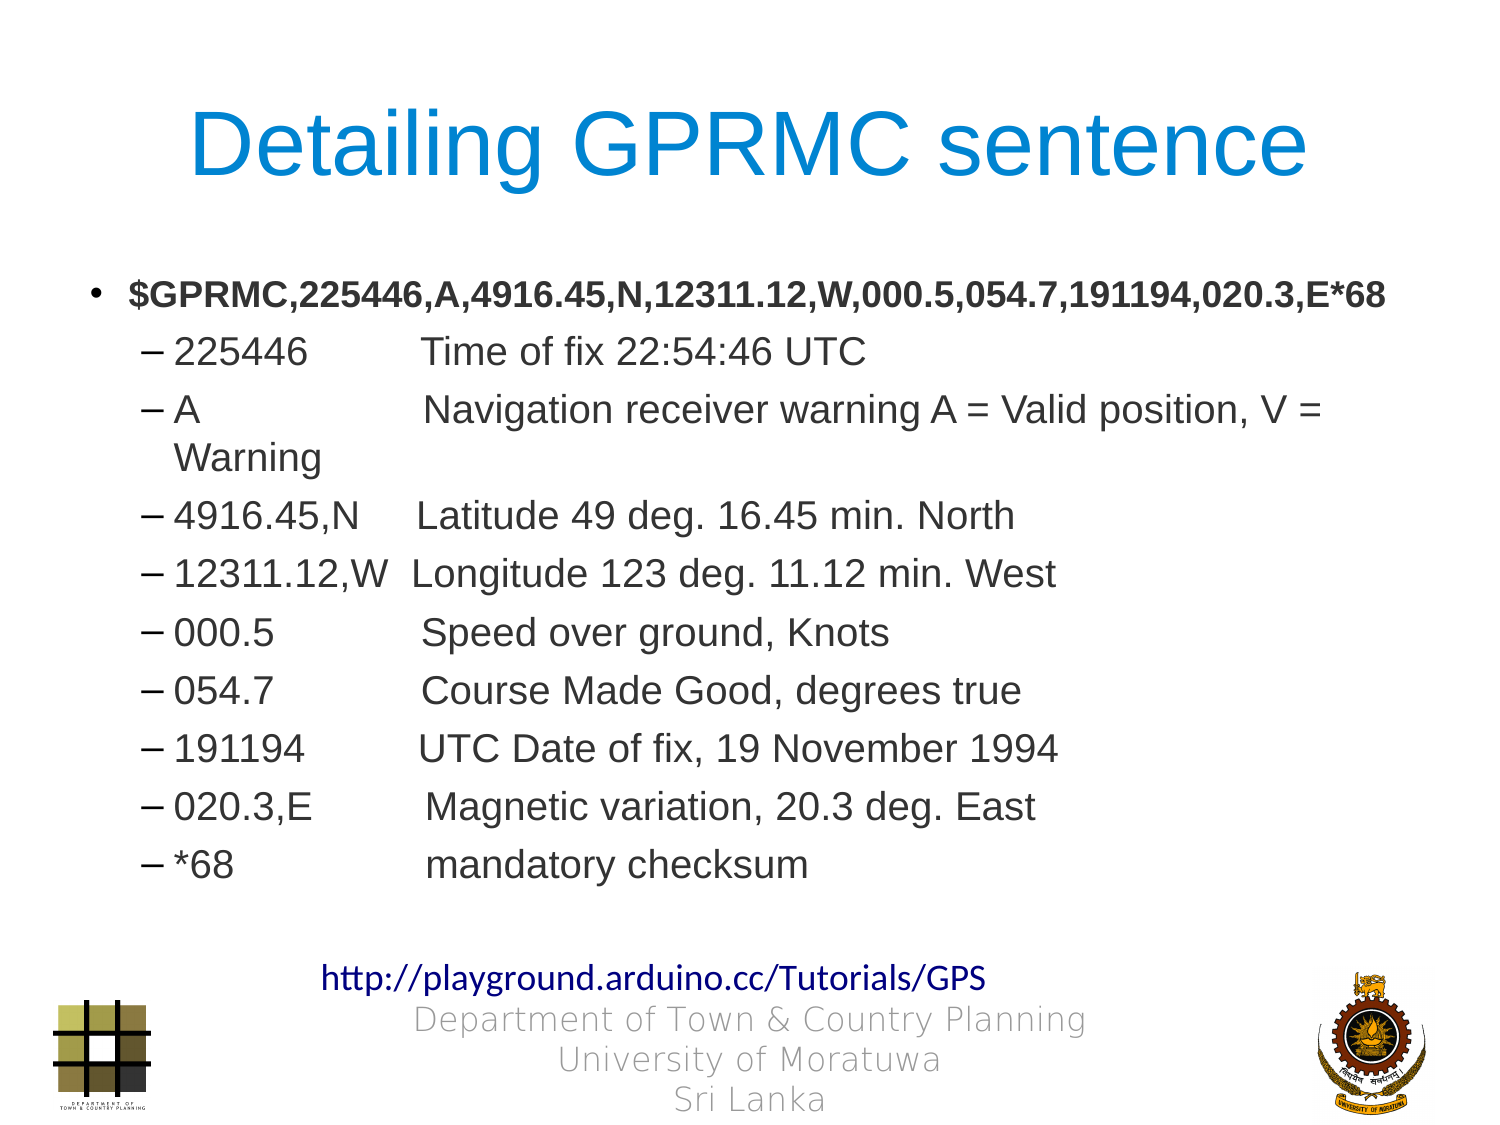

# Detailing GPRMC sentence
$GPRMC,225446,A,4916.45,N,12311.12,W,000.5,054.7,191194,020.3,E*68
225446 Time of fix 22:54:46 UTC
A Navigation receiver warning A = Valid position, V = Warning
4916.45,N Latitude 49 deg. 16.45 min. North
12311.12,W Longitude 123 deg. 11.12 min. West
000.5 Speed over ground, Knots
054.7 Course Made Good, degrees true
191194 UTC Date of fix, 19 November 1994
020.3,E Magnetic variation, 20.3 deg. East
*68 mandatory checksum
http://playground.arduino.cc/Tutorials/GPS